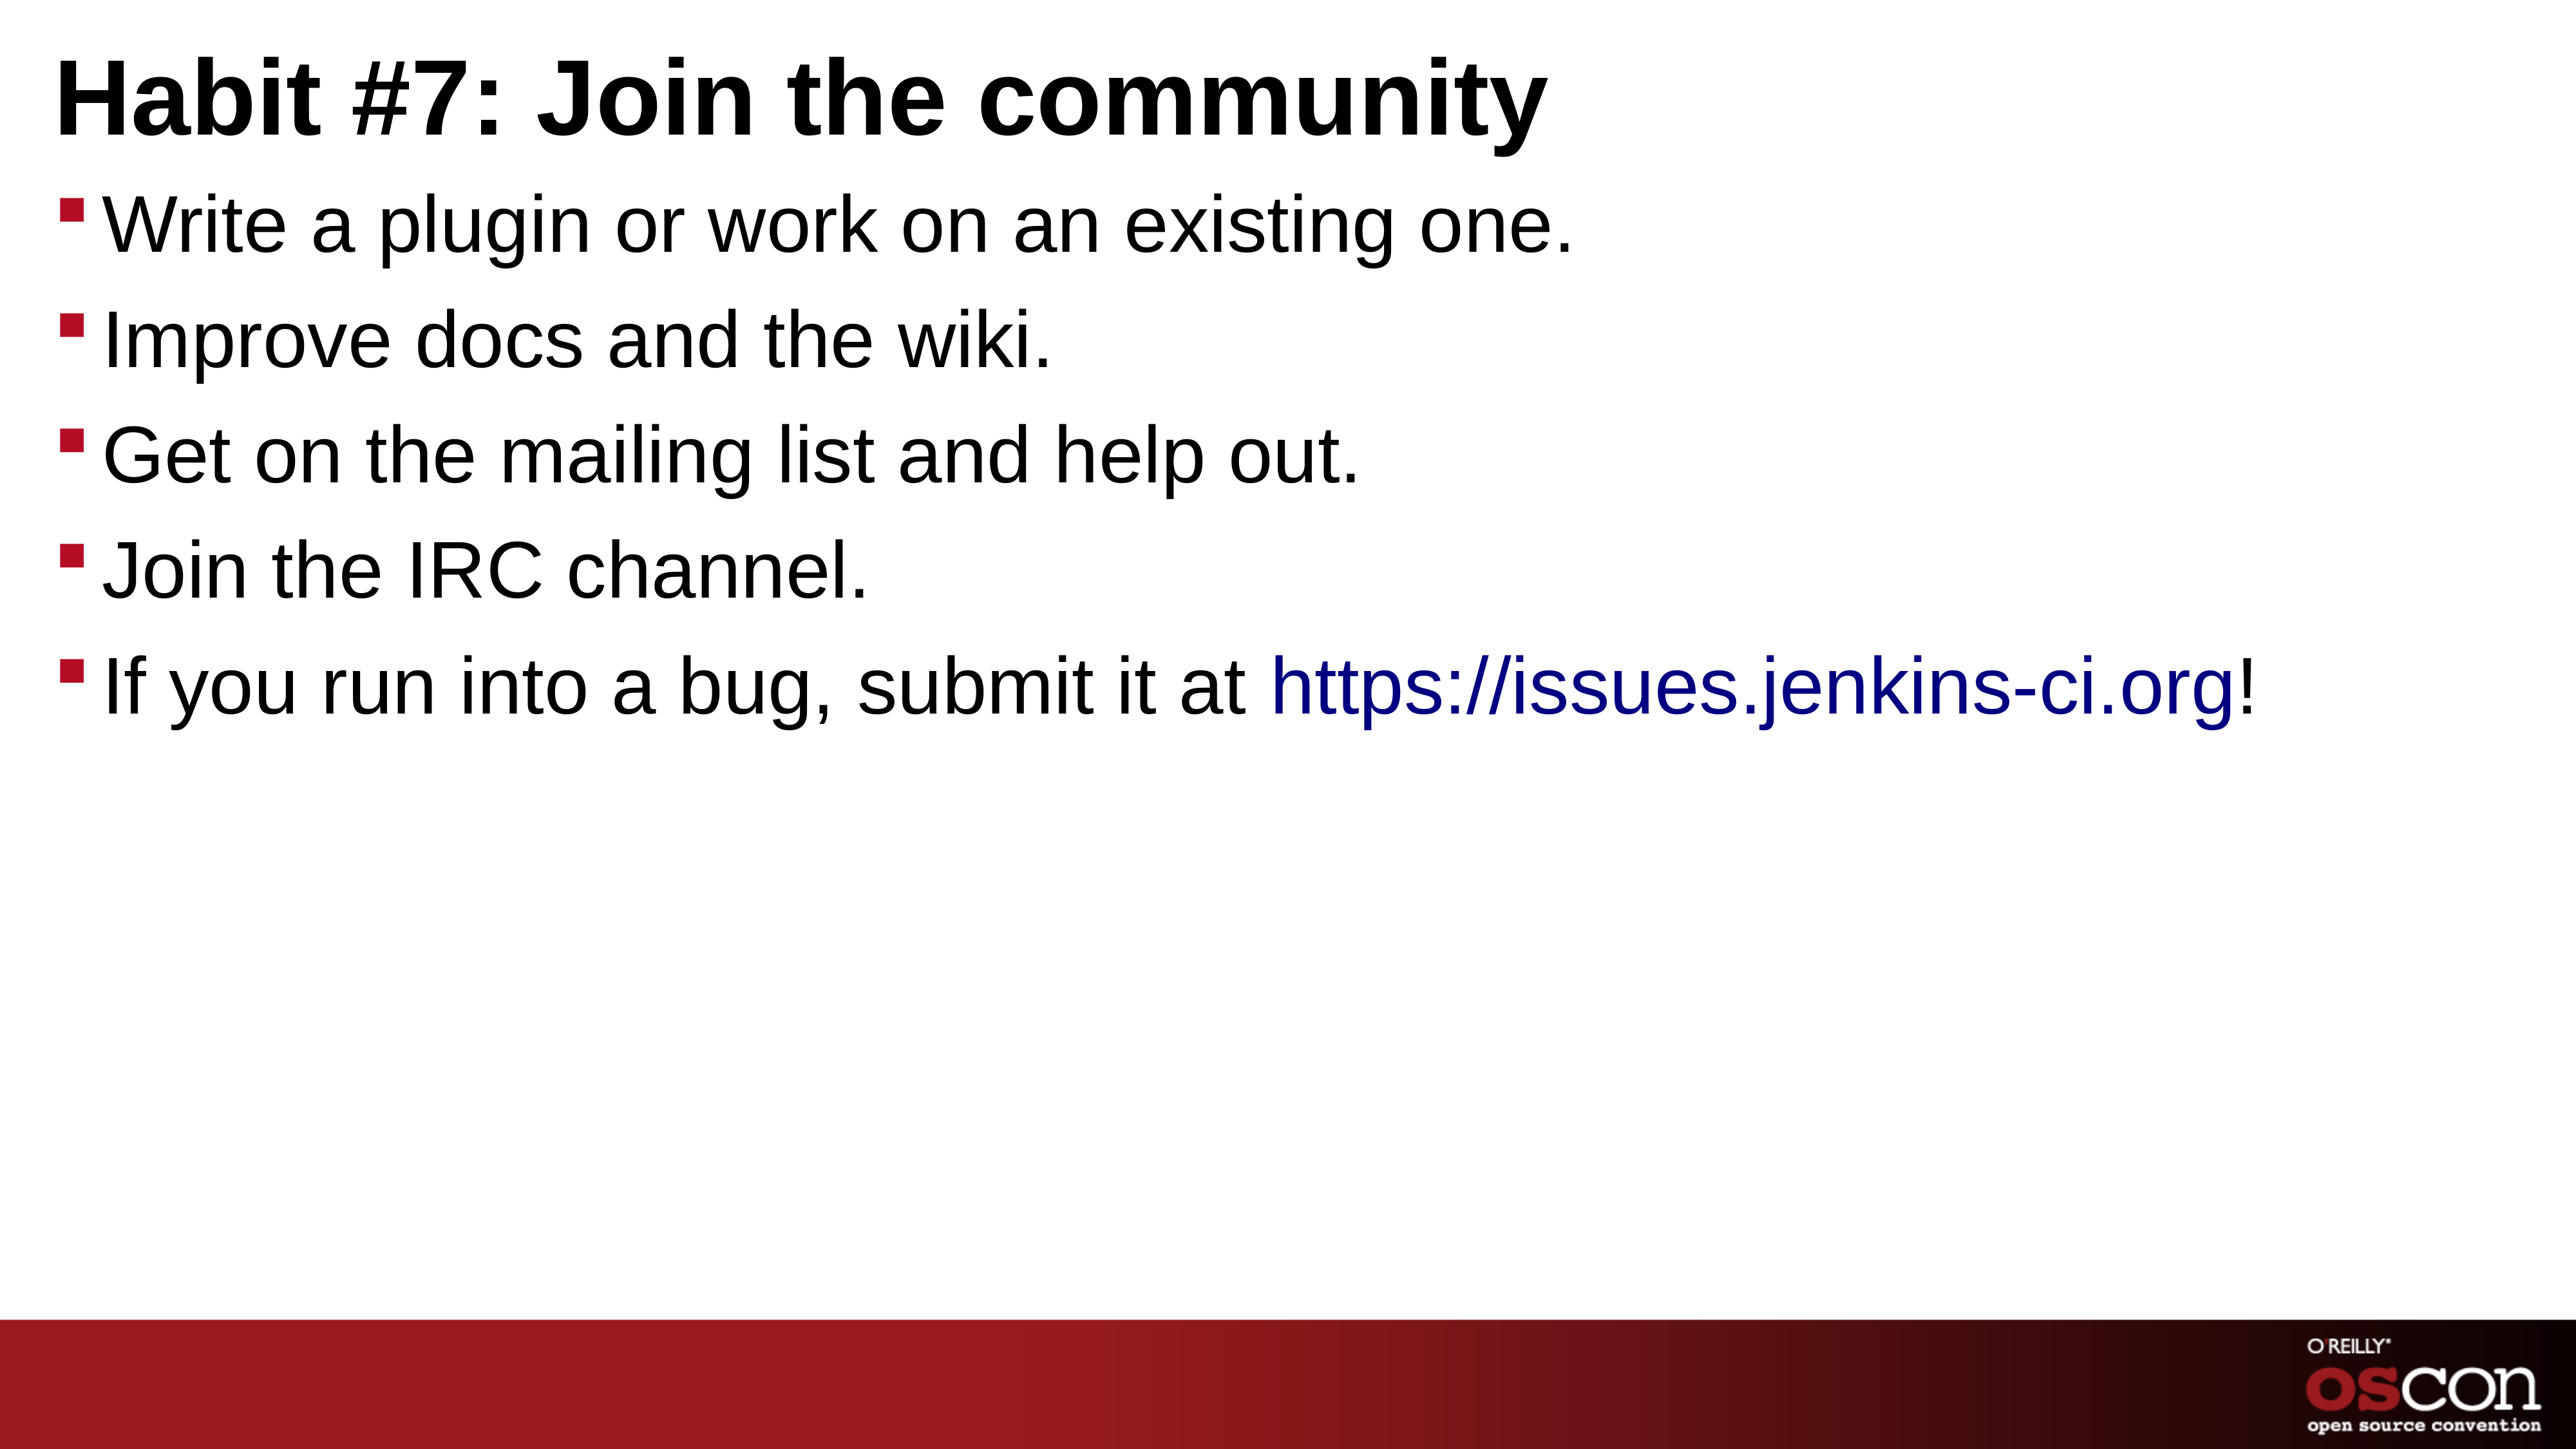

# Habit #7: Join the community
Write a plugin or work on an existing one.
Improve docs and the wiki.
Get on the mailing list and help out.
Join the IRC channel.
If you run into a bug, submit it at https://issues.jenkins-ci.org!